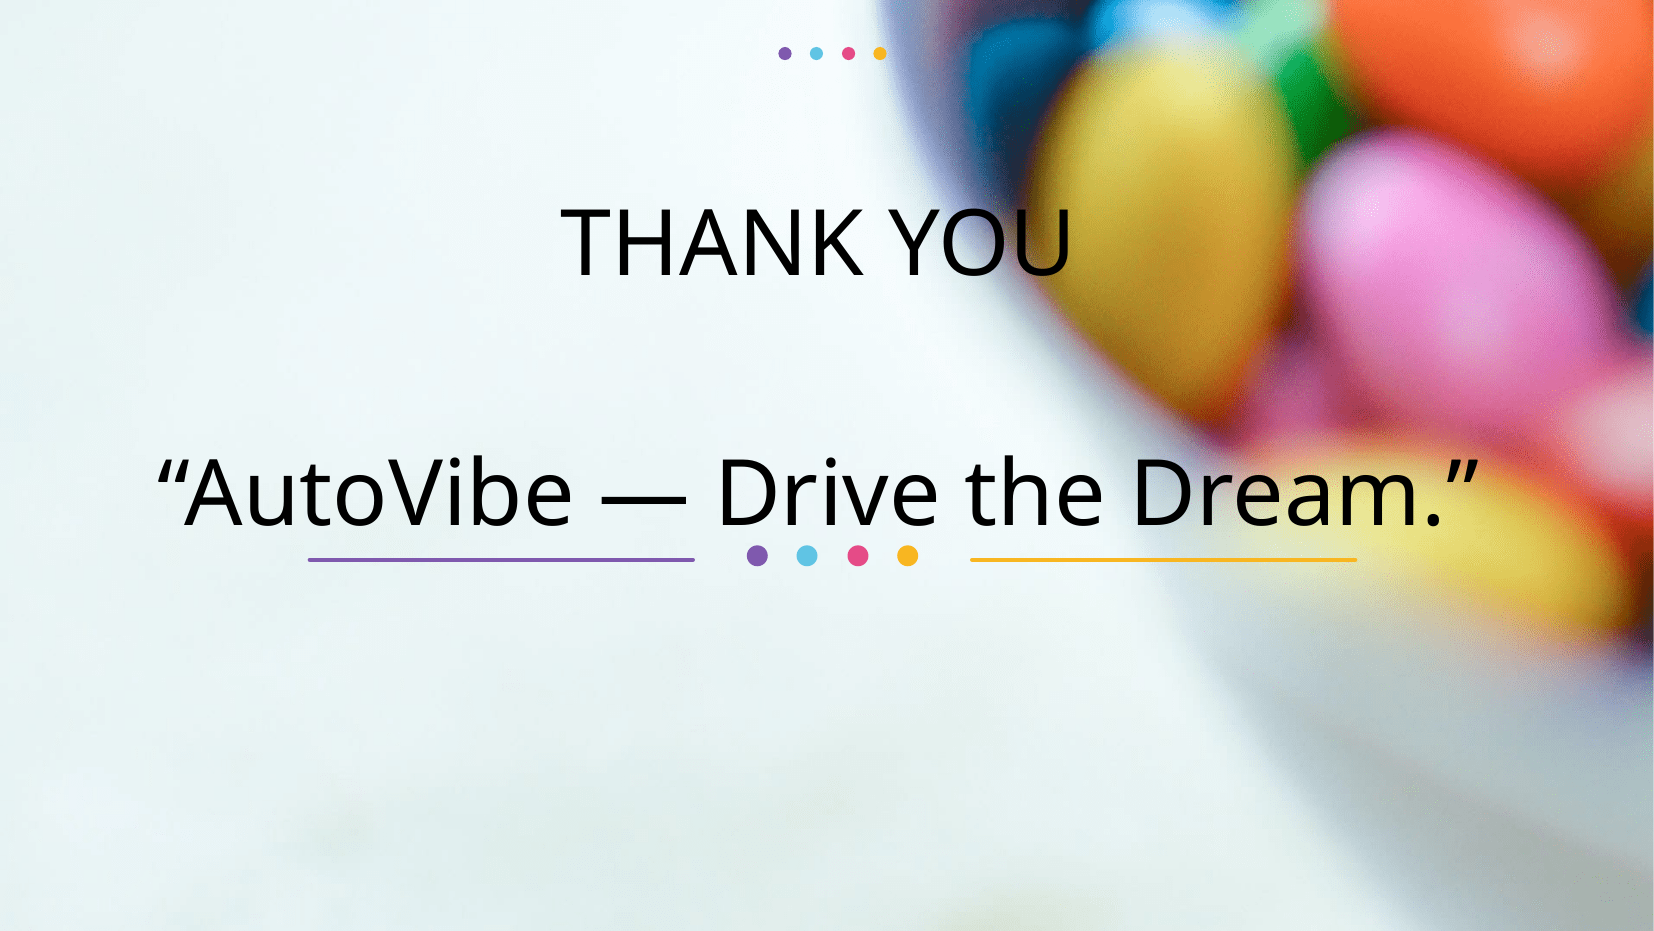

# THANK YOU “AutoVibe — Drive the Dream.”